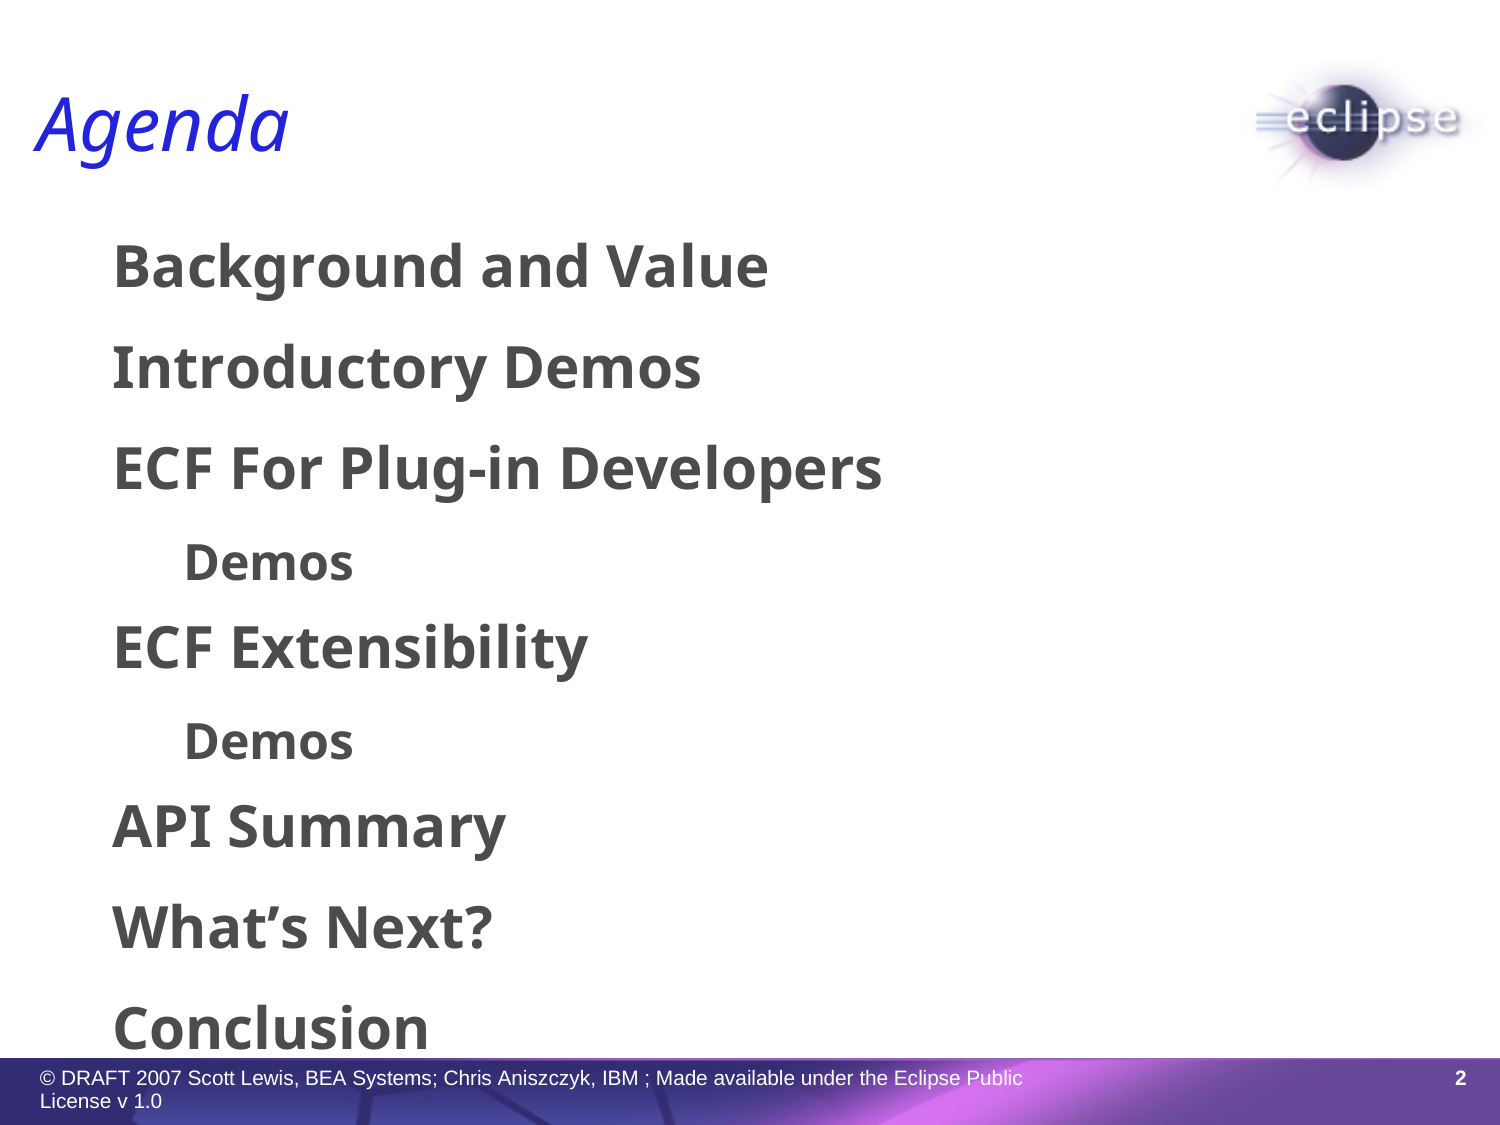

# Agenda
Background and Value
Introductory Demos
ECF For Plug-in Developers
Demos
ECF Extensibility
Demos
API Summary
What’s Next?
Conclusion
2